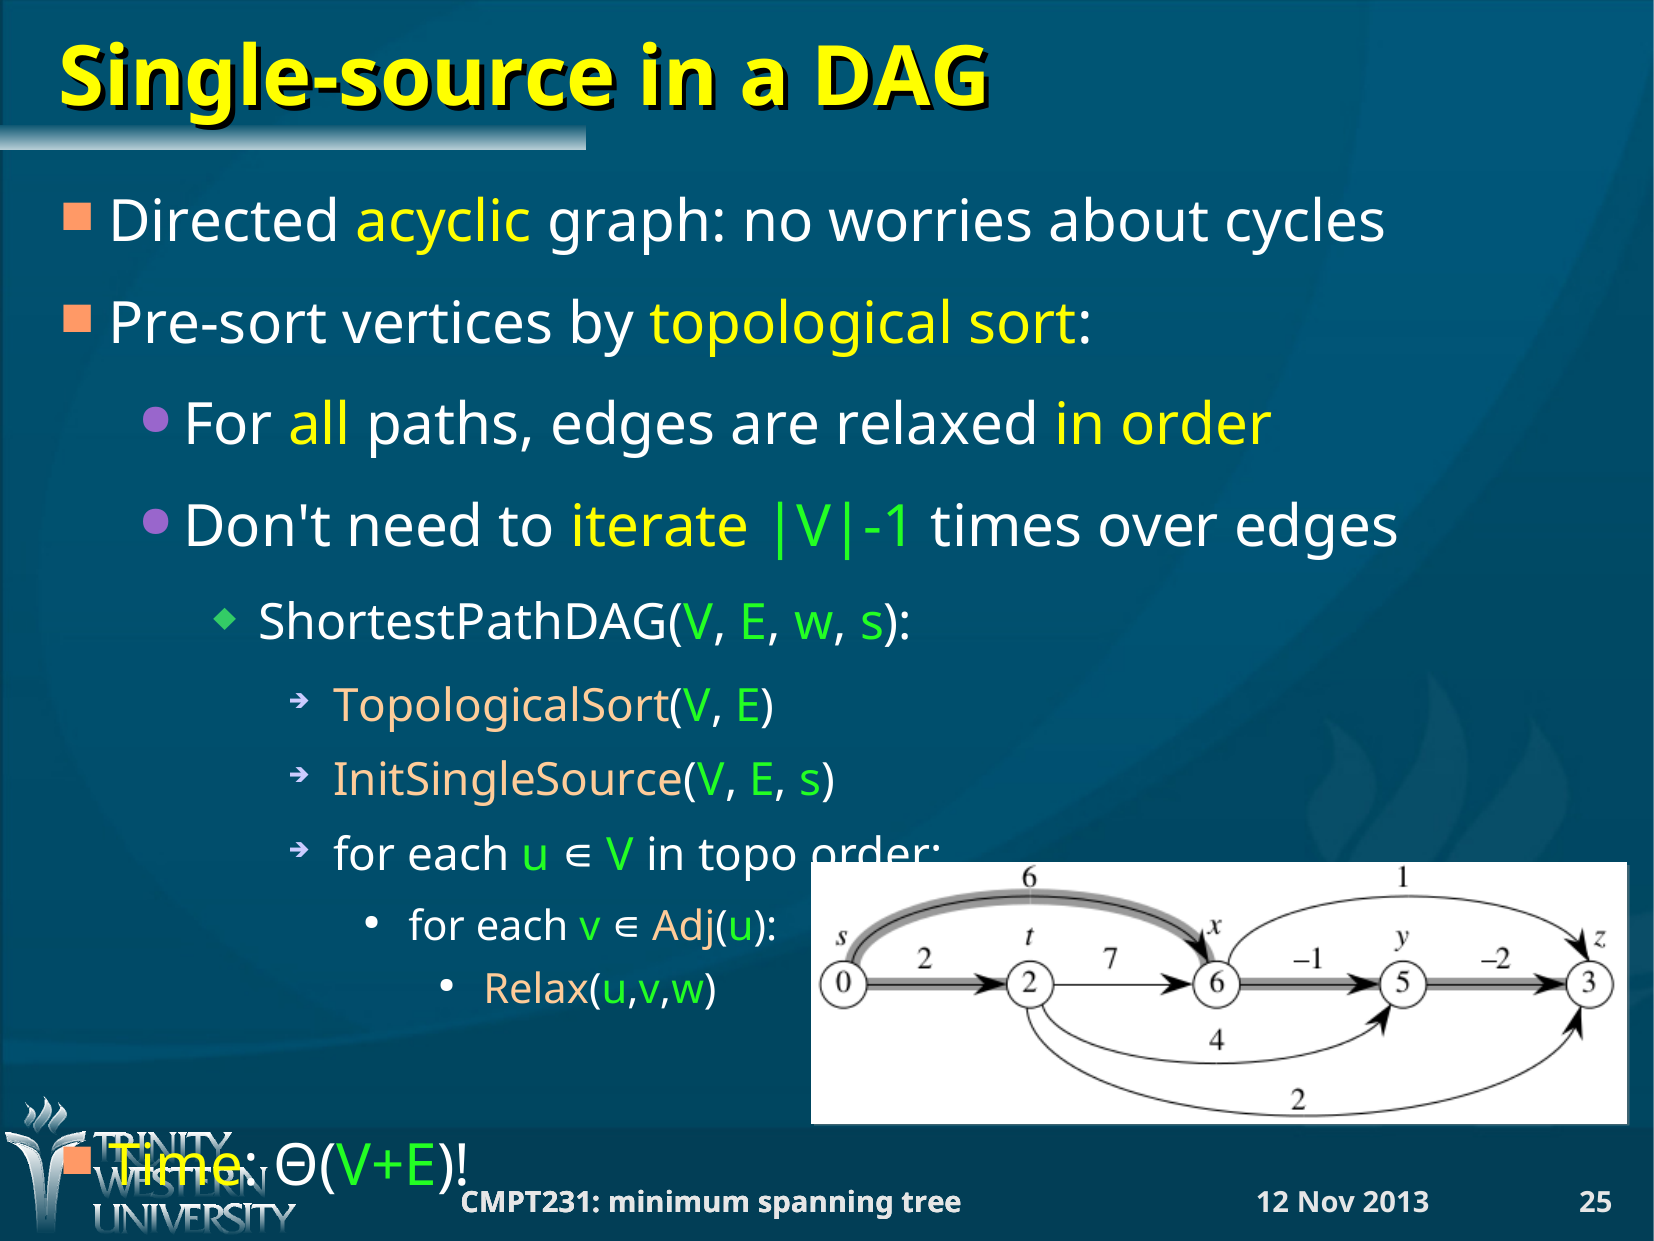

# Single-source in a DAG
Directed acyclic graph: no worries about cycles
Pre-sort vertices by topological sort:
For all paths, edges are relaxed in order
Don't need to iterate |V|-1 times over edges
ShortestPathDAG(V, E, w, s):
TopologicalSort(V, E)
InitSingleSource(V, E, s)
for each u ∊ V in topo order:
for each v ∊ Adj(u):
Relax(u,v,w)
Time: Θ(V+E)!
CMPT231: minimum spanning tree
12 Nov 2013
25